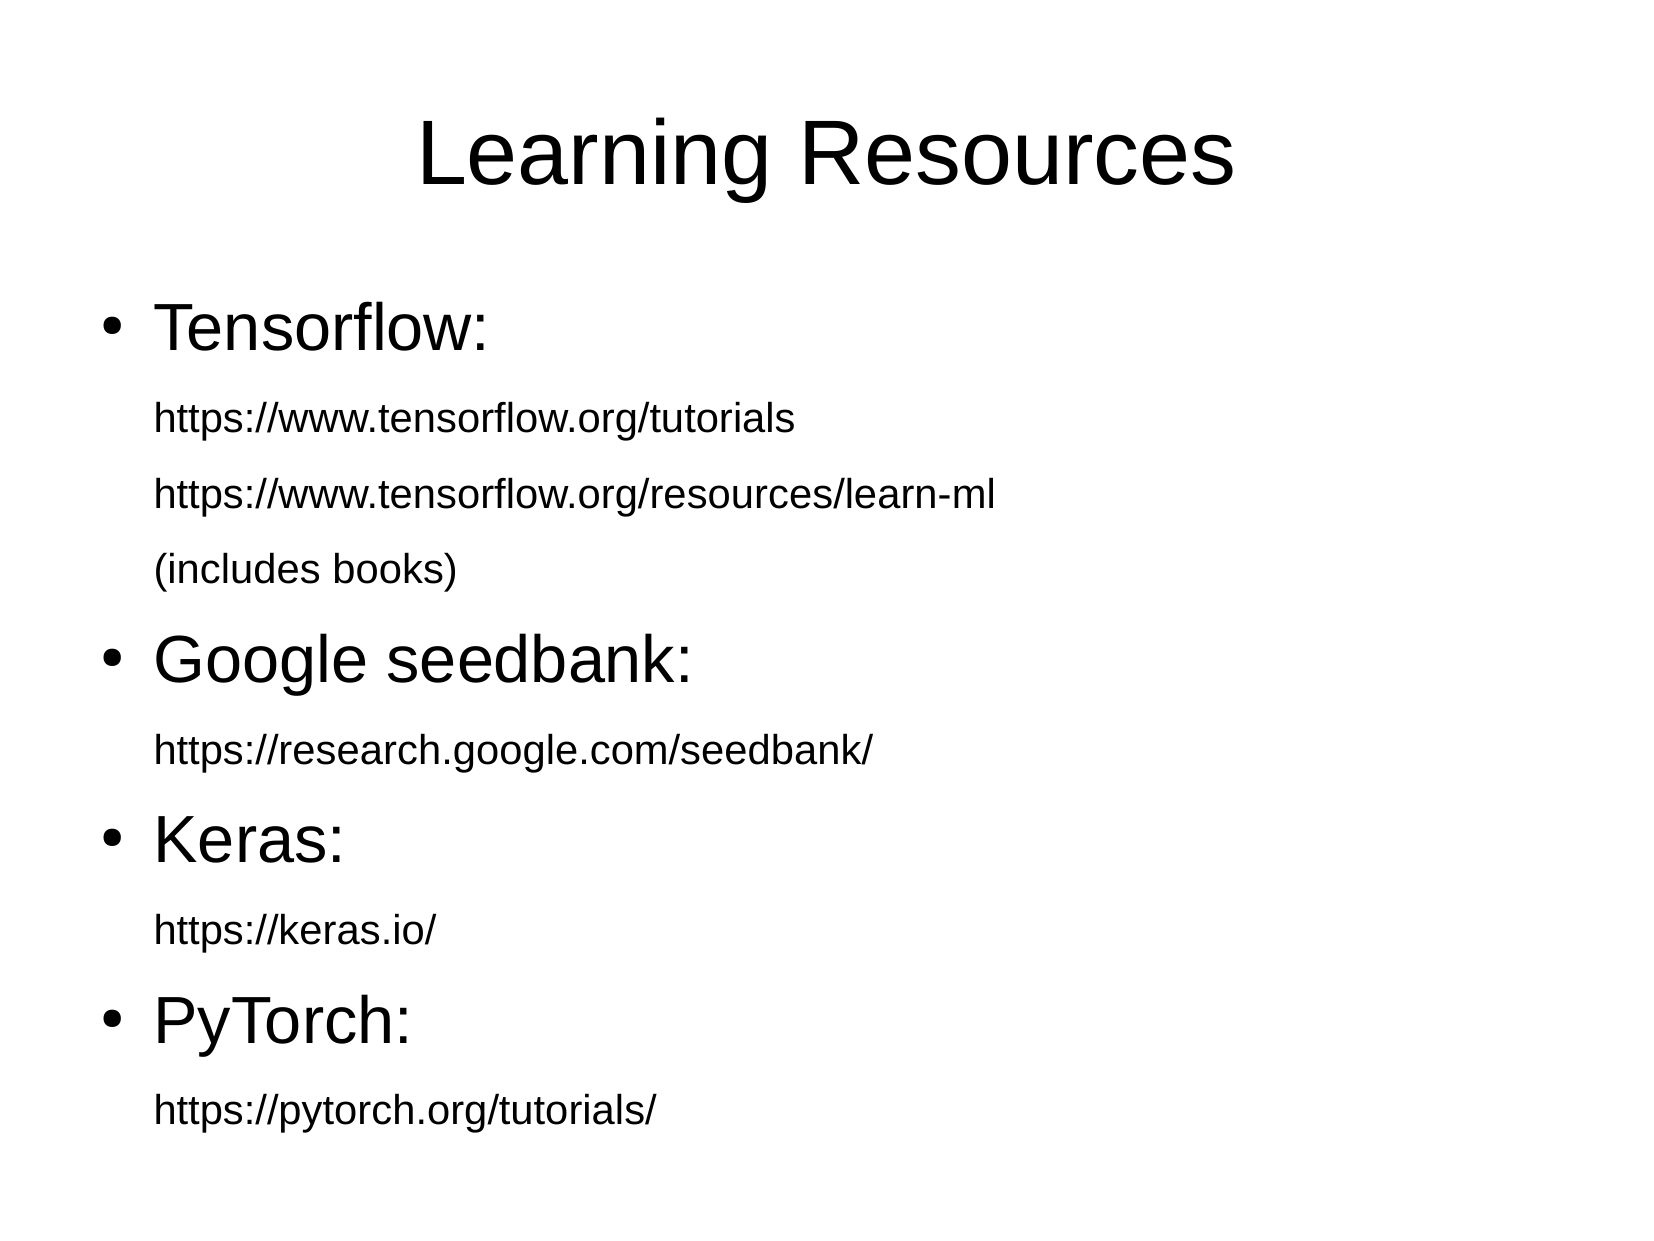

# Learning Resources
Tensorflow:
https://www.tensorflow.org/tutorials
https://www.tensorflow.org/resources/learn-ml
(includes books)
Google seedbank:
https://research.google.com/seedbank/
Keras:
https://keras.io/
PyTorch:
https://pytorch.org/tutorials/